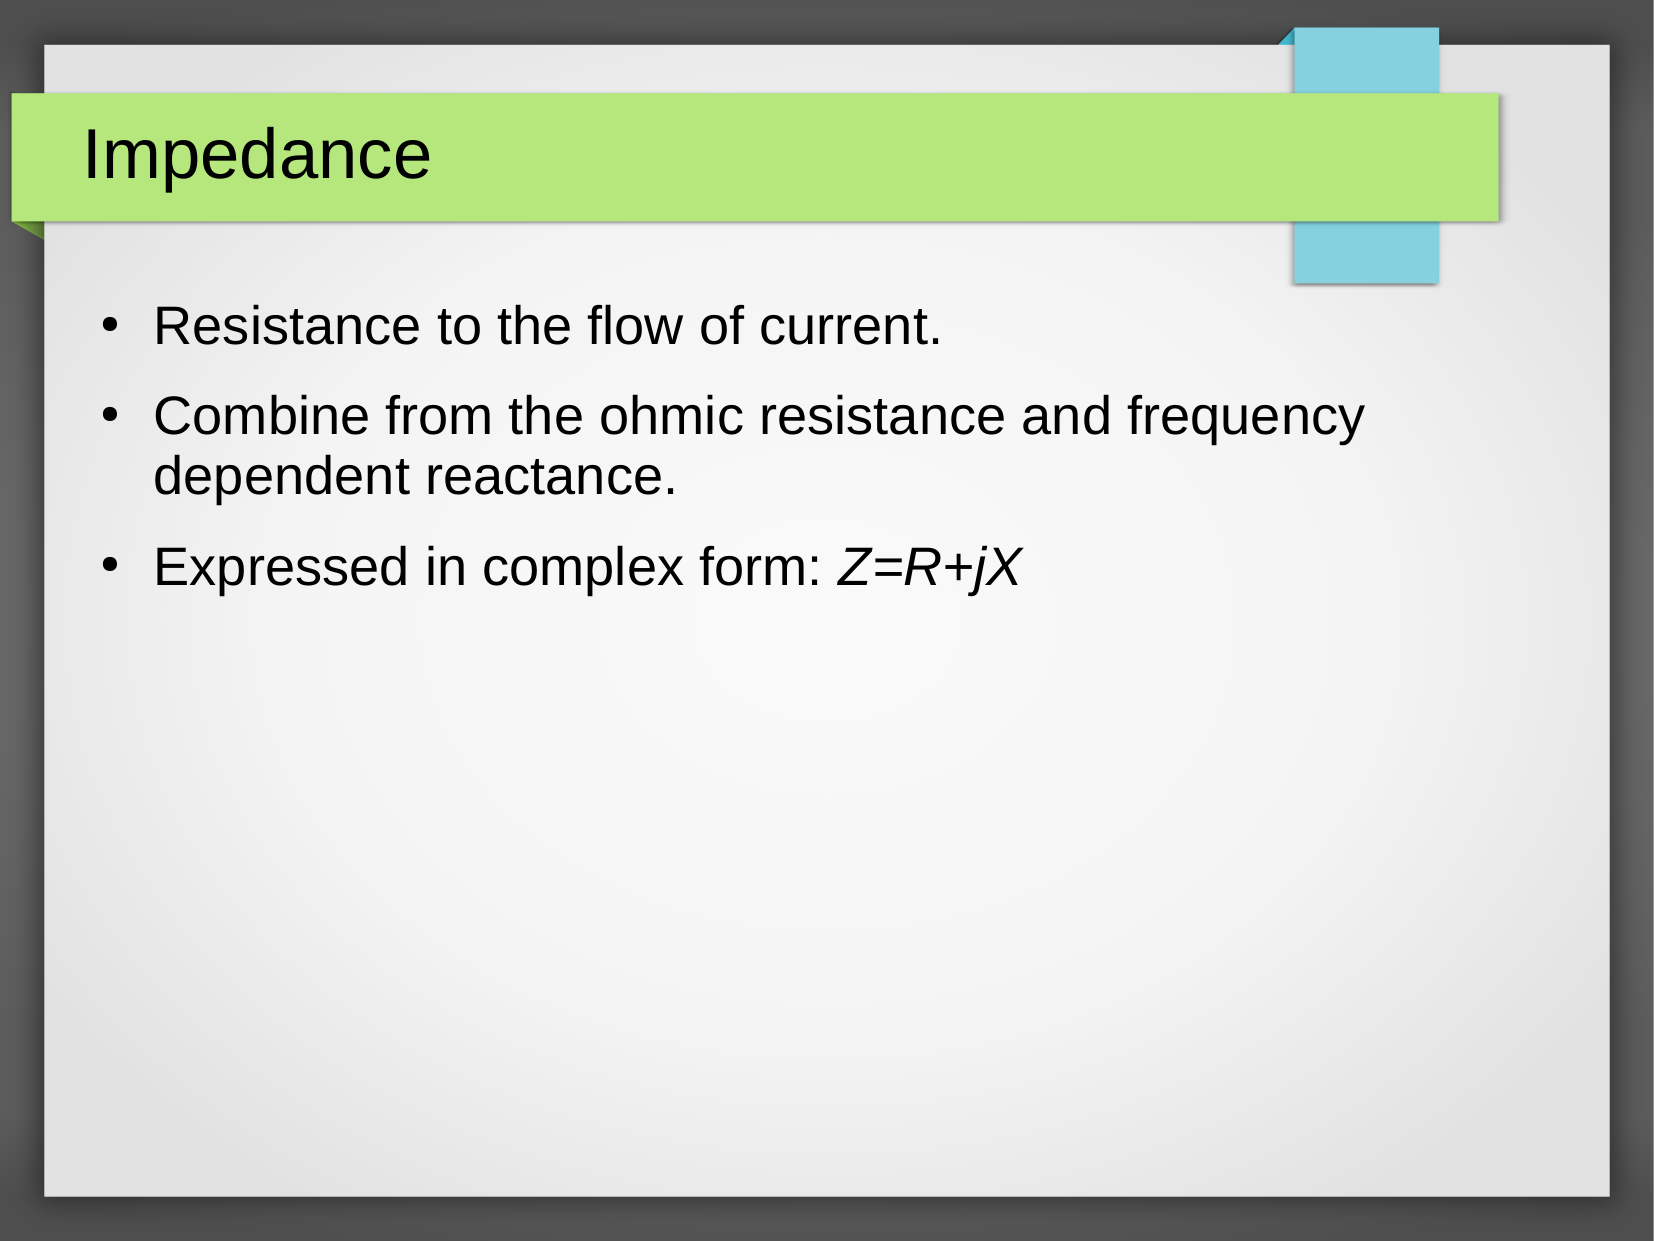

# Impedance
Resistance to the flow of current.
Combine from the ohmic resistance and frequency dependent reactance.
Expressed in complex form: Z=R+jX